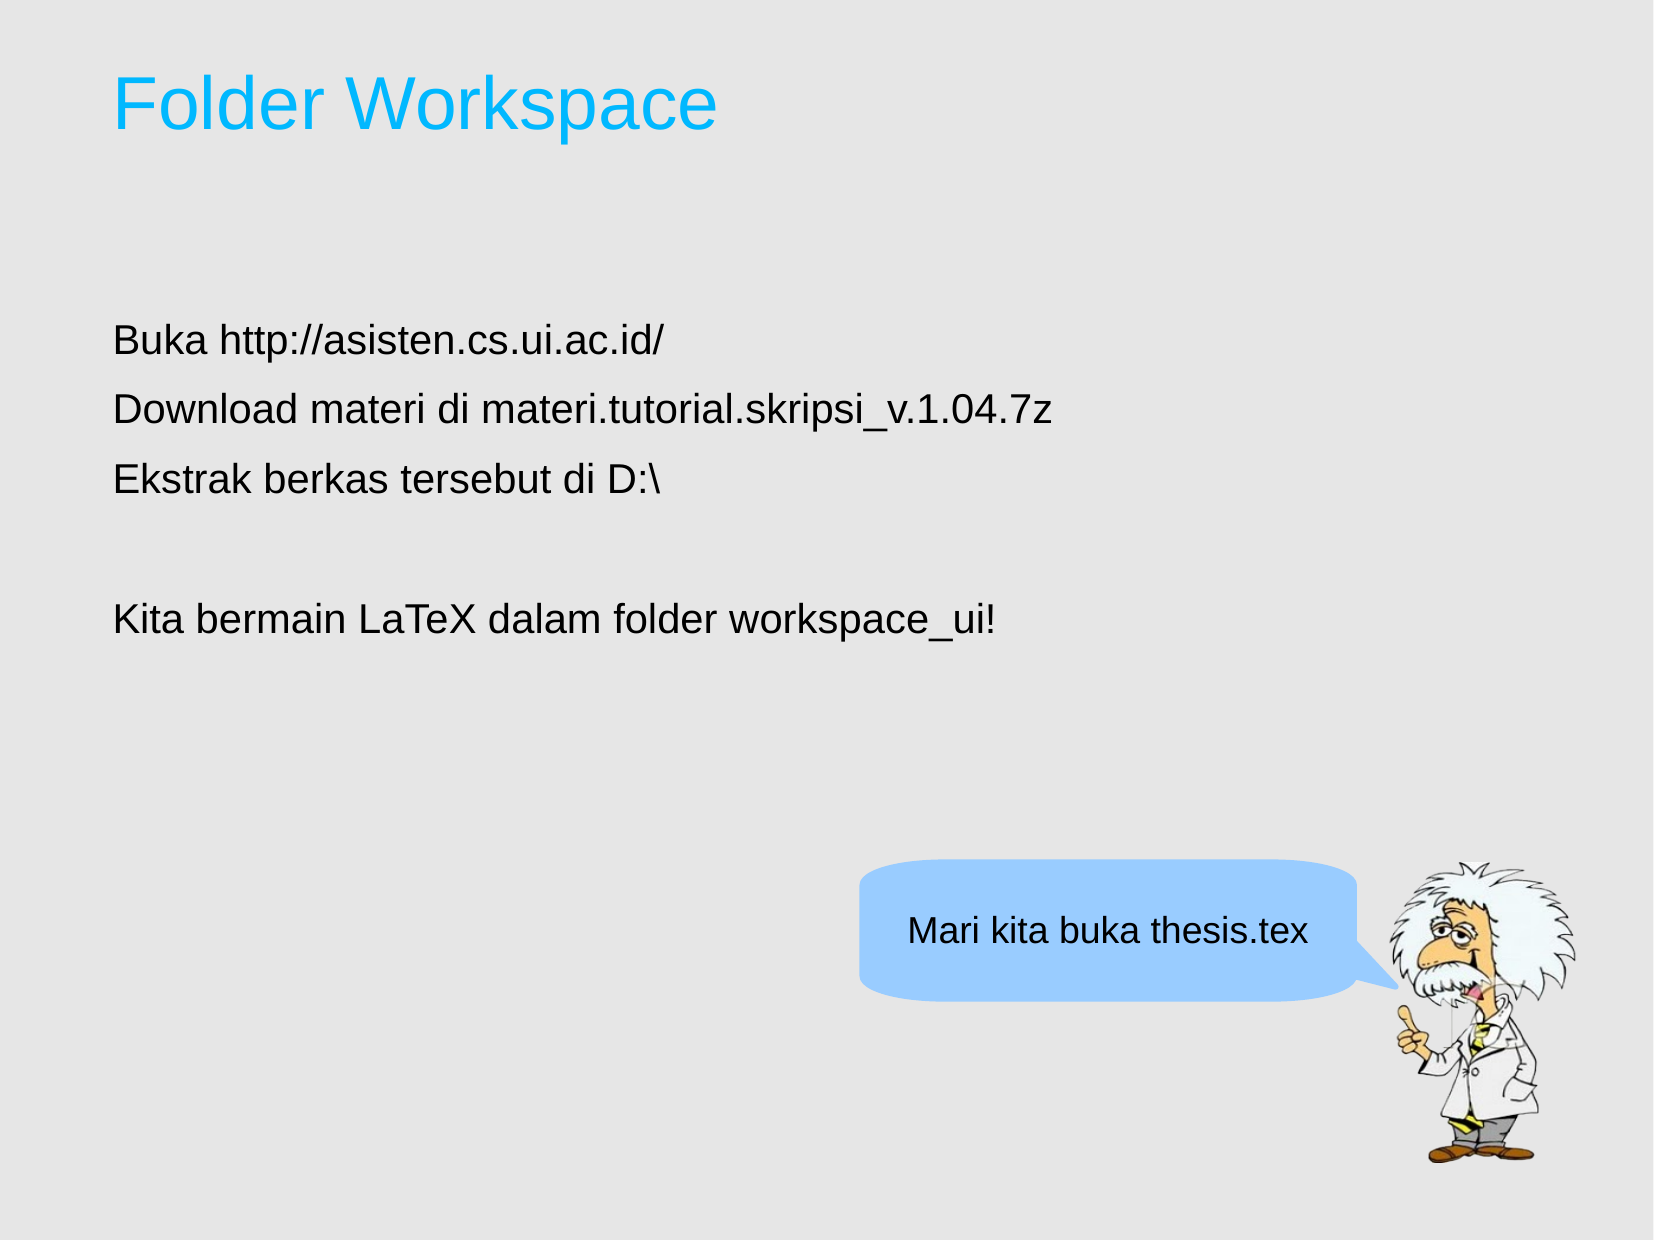

# Folder Workspace
Buka http://asisten.cs.ui.ac.id/
Download materi di materi.tutorial.skripsi_v.1.04.7z
Ekstrak berkas tersebut di D:\
Kita bermain LaTeX dalam folder workspace_ui!
Mari kita buka thesis.tex